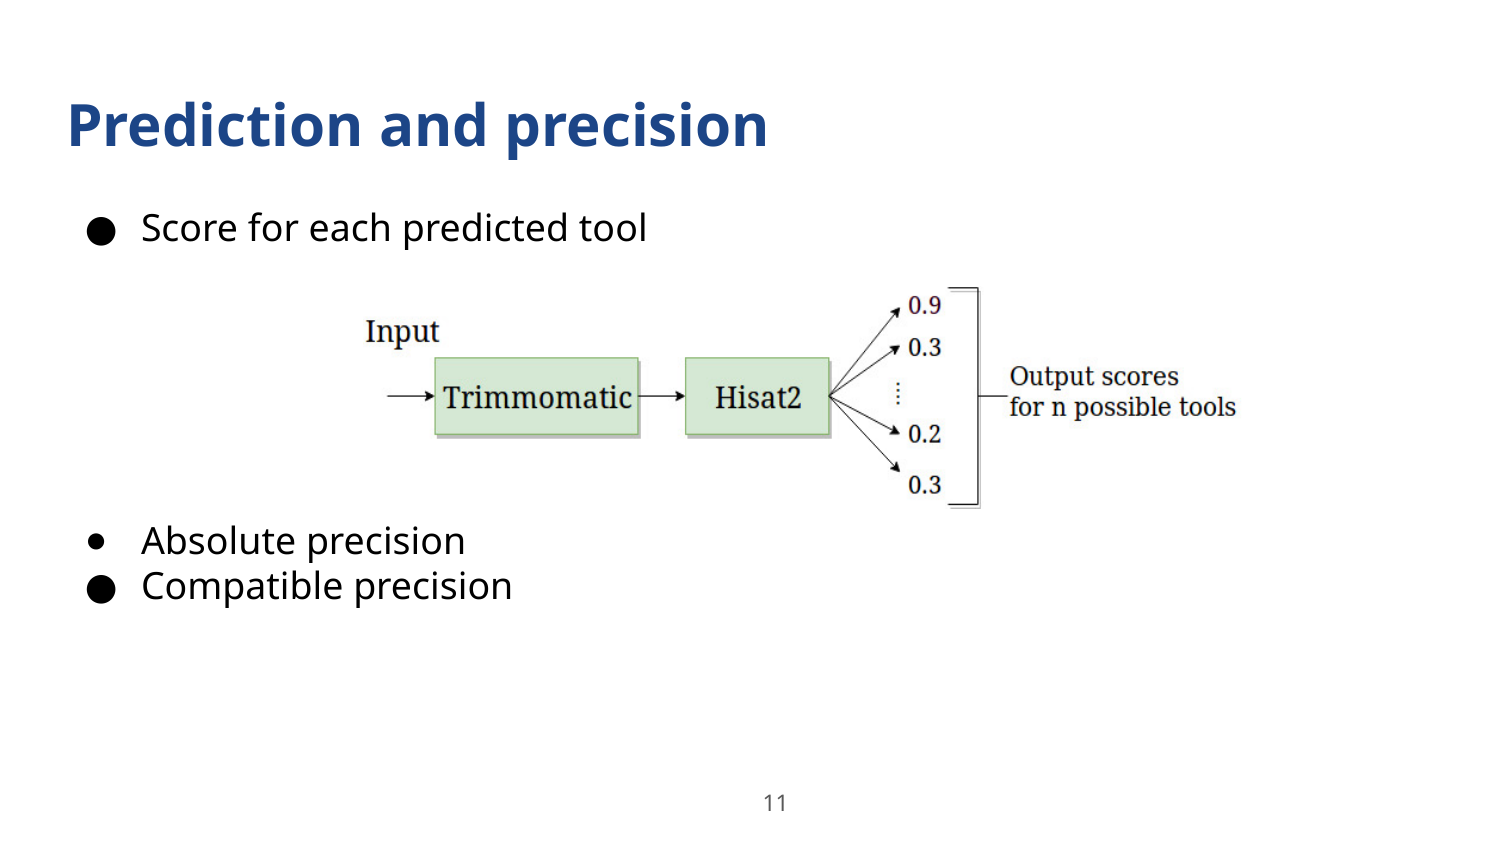

# Prediction and precision
Score for each predicted tool
Absolute precision
Compatible precision